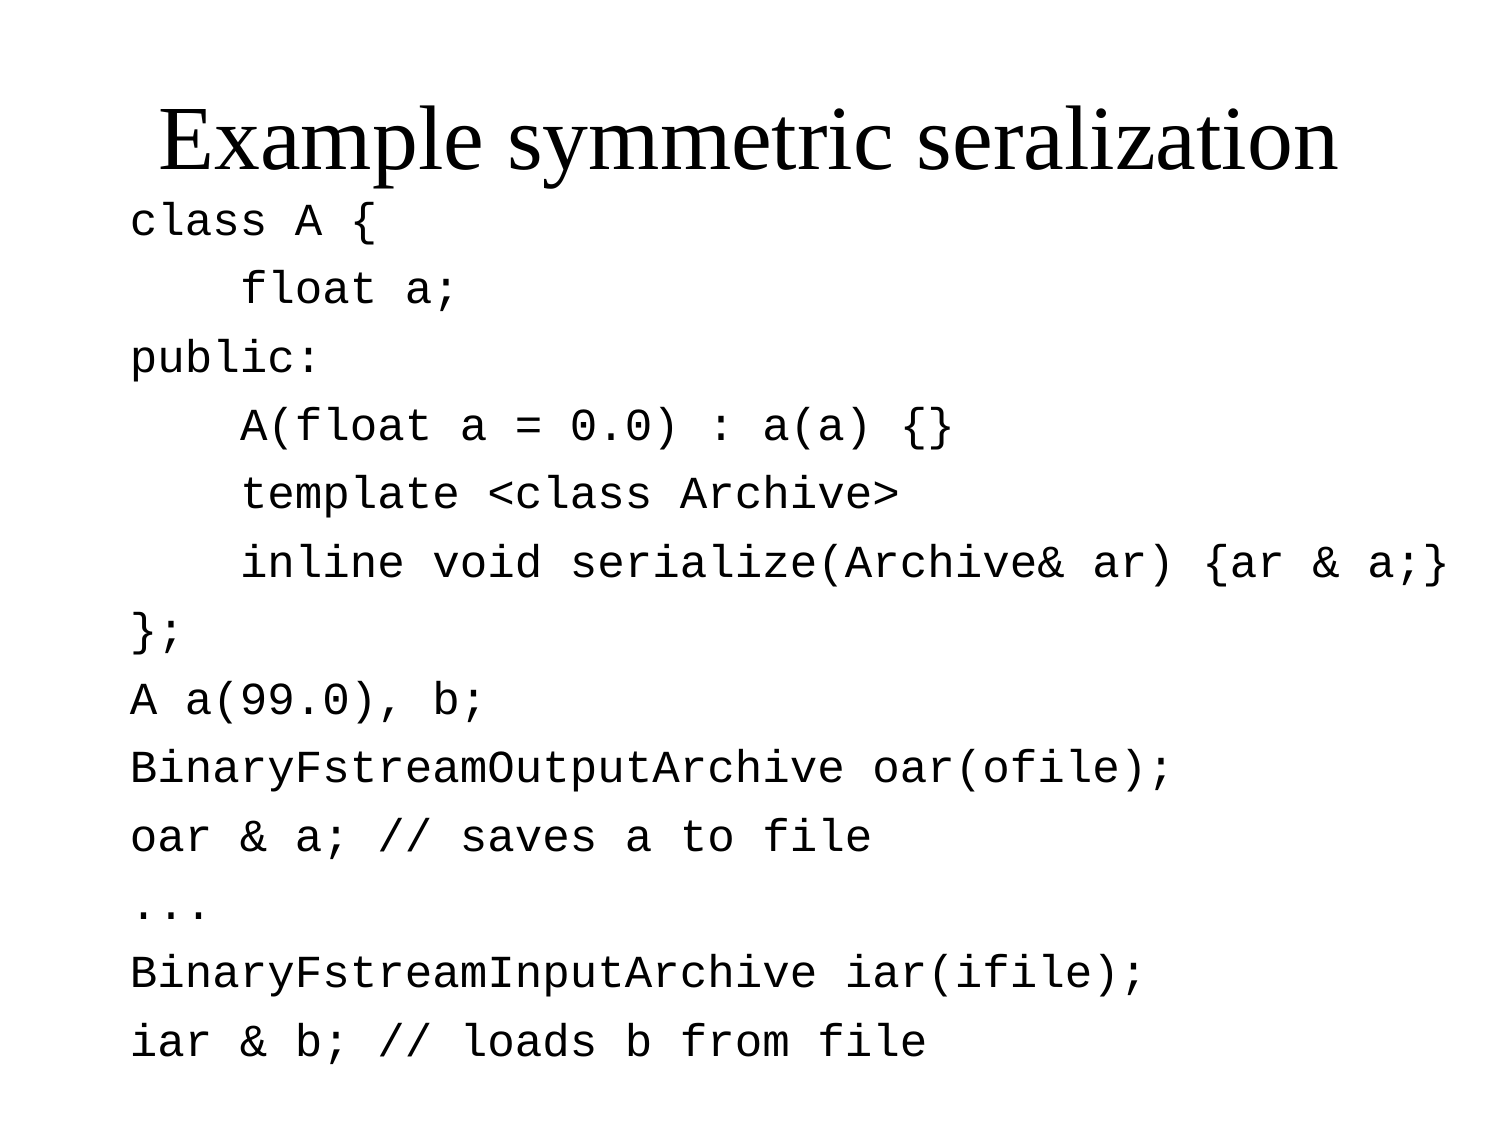

# Example symmetric seralization
 class A {
 float a;
 public:
 A(float a = 0.0) : a(a) {}
 template <class Archive>
 inline void serialize(Archive& ar) {ar & a;}
 };
 A a(99.0), b;
 BinaryFstreamOutputArchive oar(ofile);
 oar & a; // saves a to file
 ...
 BinaryFstreamInputArchive iar(ifile);
 iar & b; // loads b from file